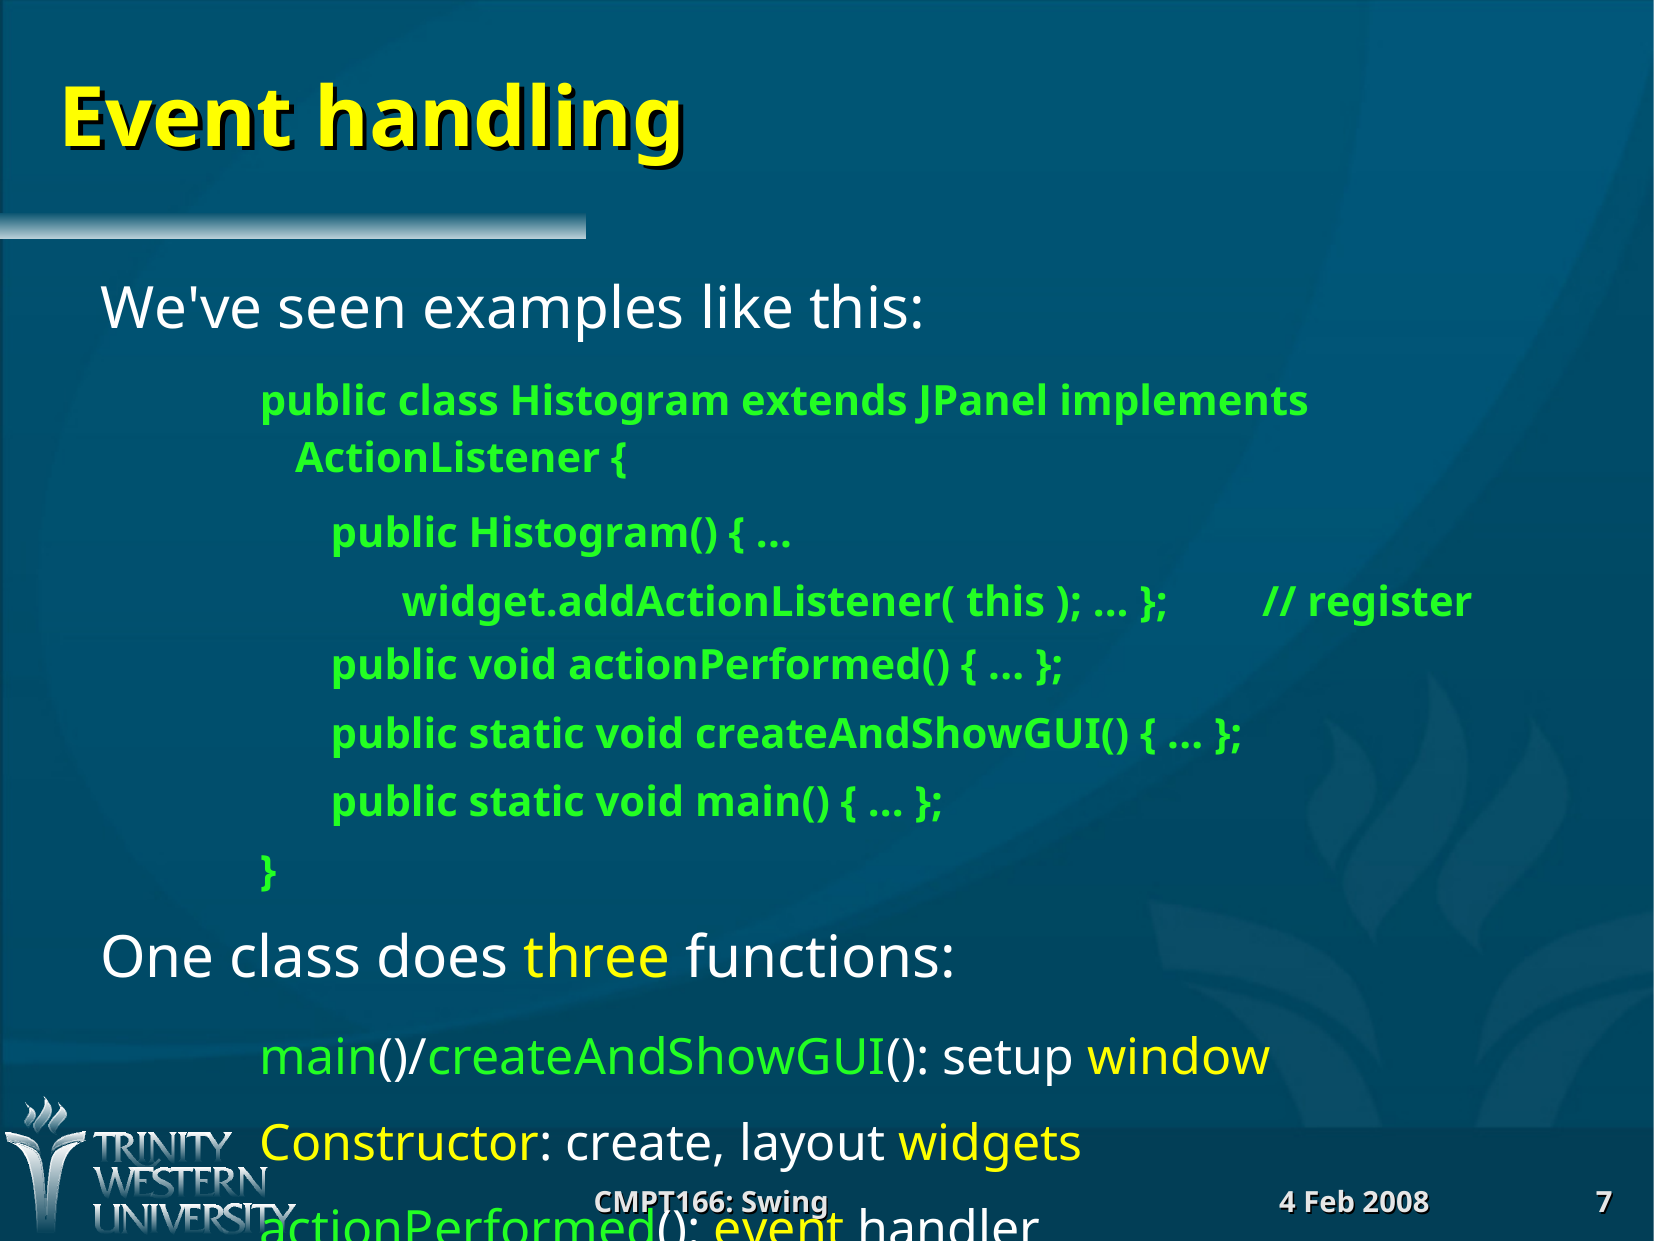

# Event handling
We've seen examples like this:
public class Histogram extends JPanel implements ActionListener {
public Histogram() { ...
widget.addActionListener( this ); ... };		// register
public void actionPerformed() { ... };
public static void createAndShowGUI() { ... };
public static void main() { ... };
}
One class does three functions:
main()/createAndShowGUI(): setup window
Constructor: create, layout widgets
actionPerformed(): event handler
CMPT166: Swing
4 Feb 2008
7